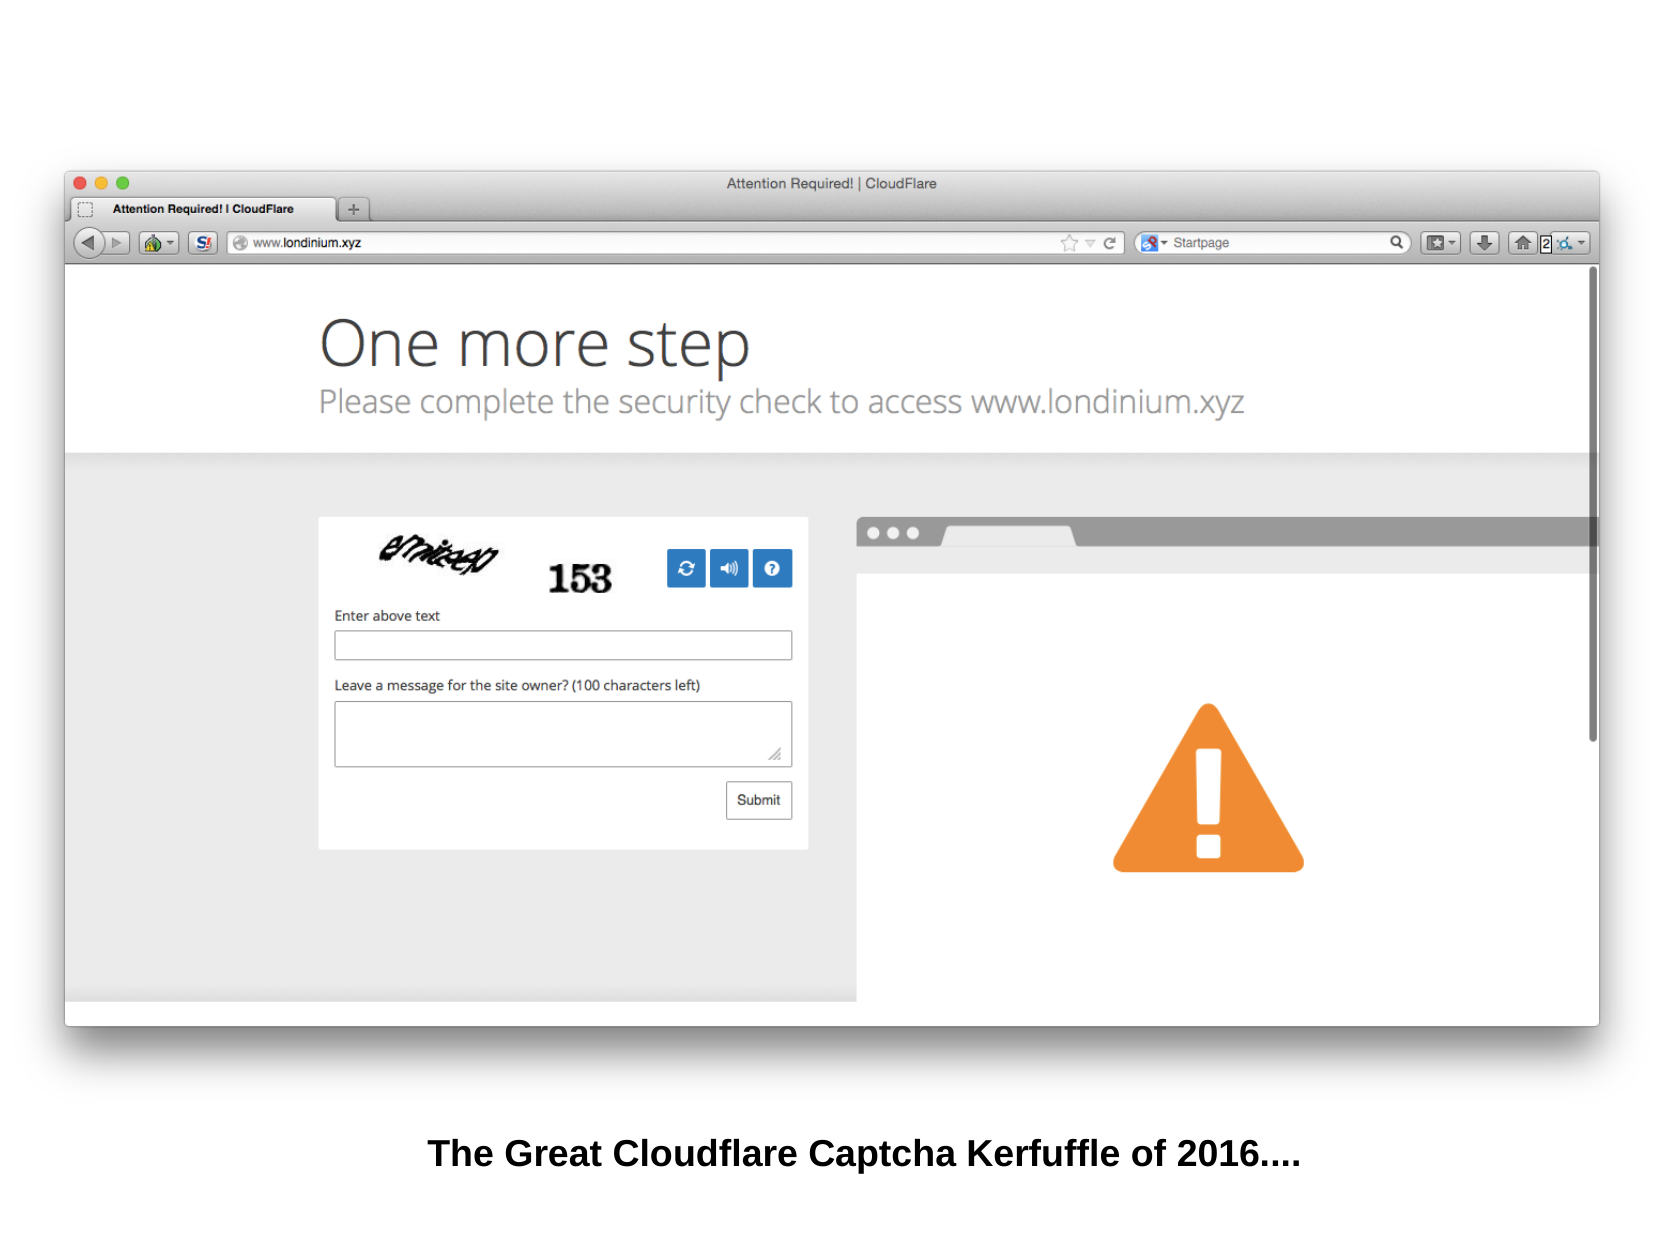

The Great Cloudflare Captcha Kerfuffle of 2016....